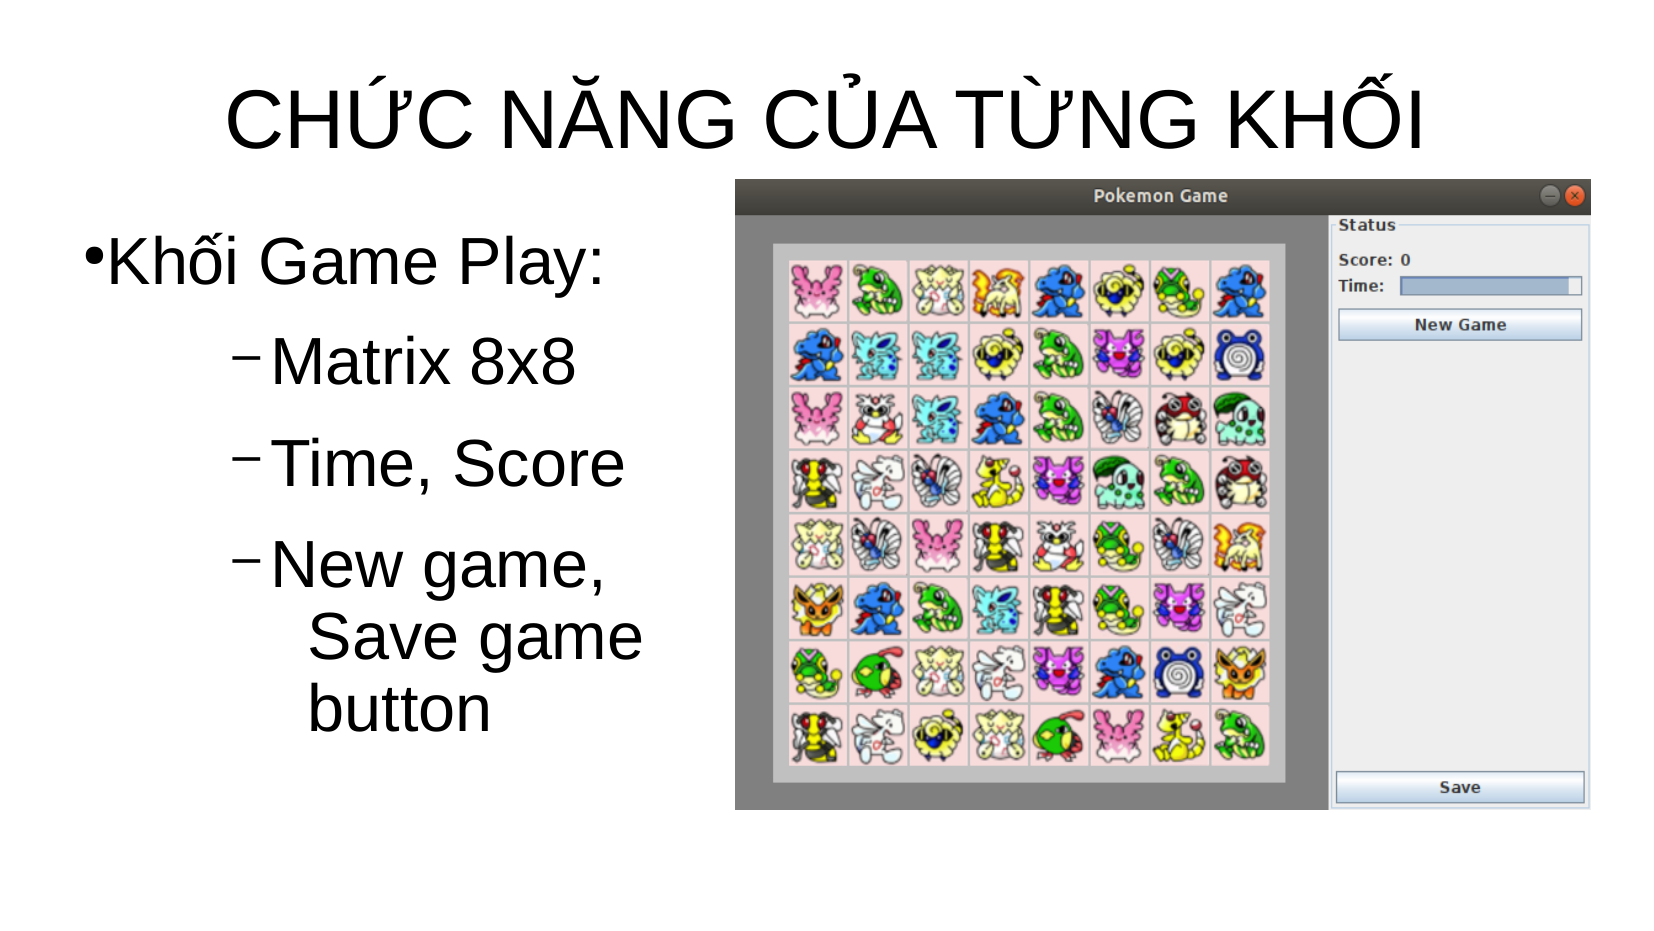

# CHỨC NĂNG CỦA TỪNG KHỐI
Khối Game Play:
Matrix 8x8
Time, Score
New game, Save game button